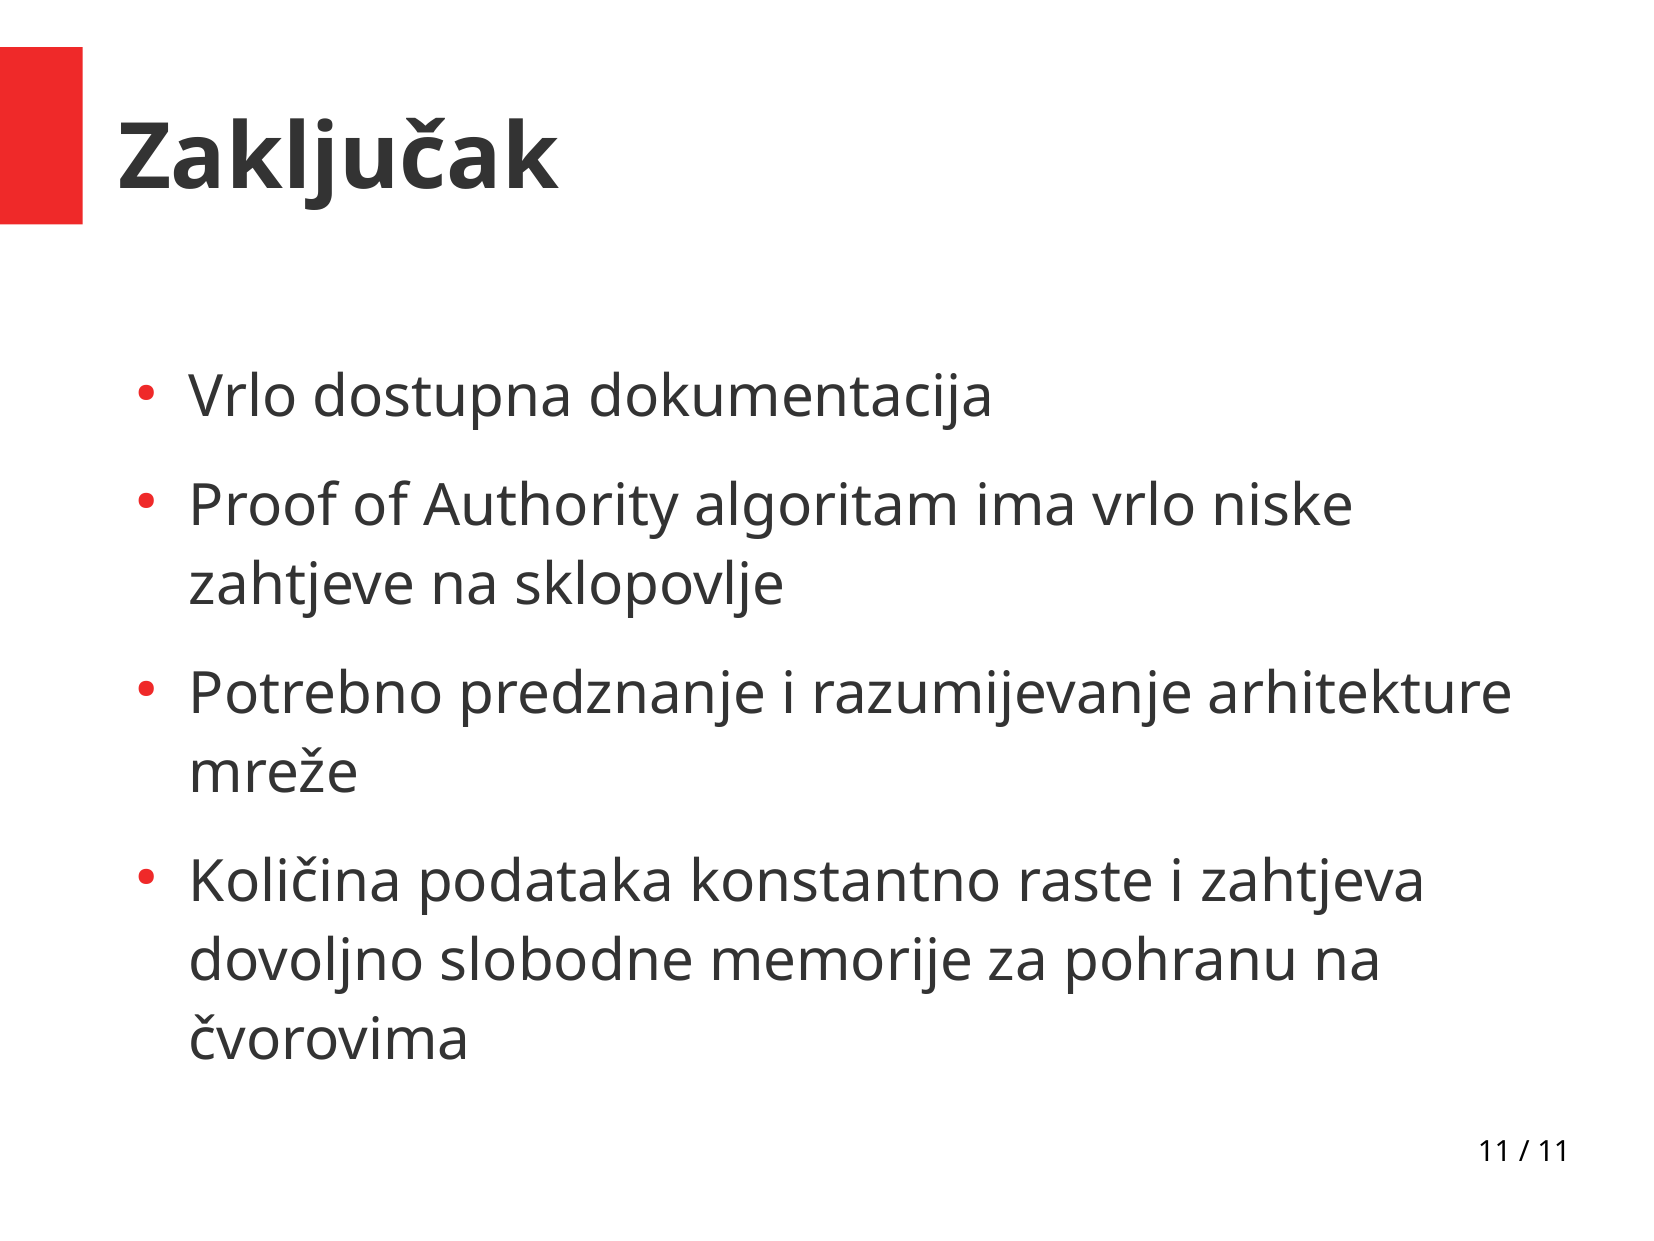

# Zaključak
Vrlo dostupna dokumentacija
Proof of Authority algoritam ima vrlo niske zahtjeve na sklopovlje
Potrebno predznanje i razumijevanje arhitekture mreže
Količina podataka konstantno raste i zahtjeva dovoljno slobodne memorije za pohranu na čvorovima
11